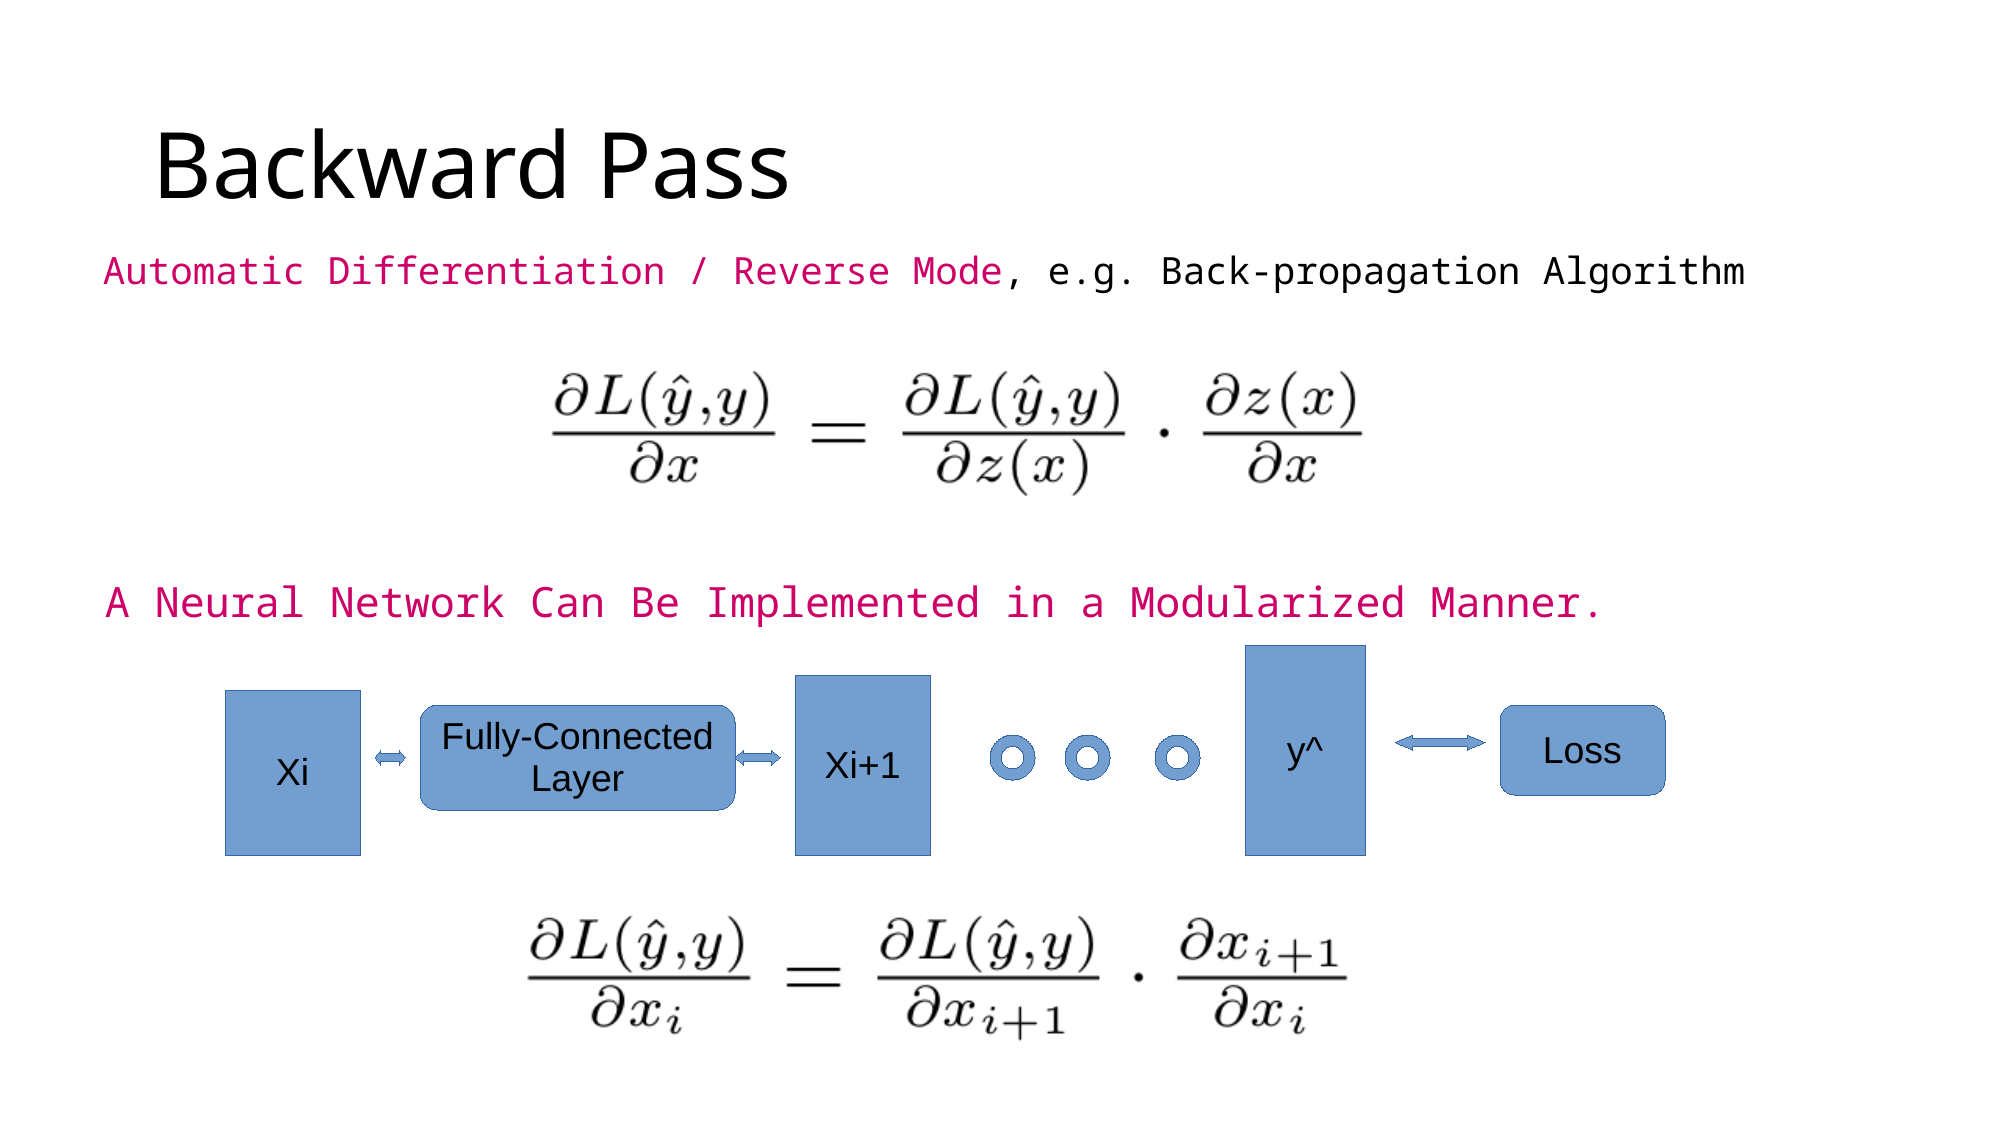

# Backward Pass
Automatic Differentiation / Reverse Mode, e.g. Back-propagation Algorithm
A Neural Network Can Be Implemented in a Modularized Manner.
y^
Xi+1
Xi
Fully-Connected
Layer
Loss